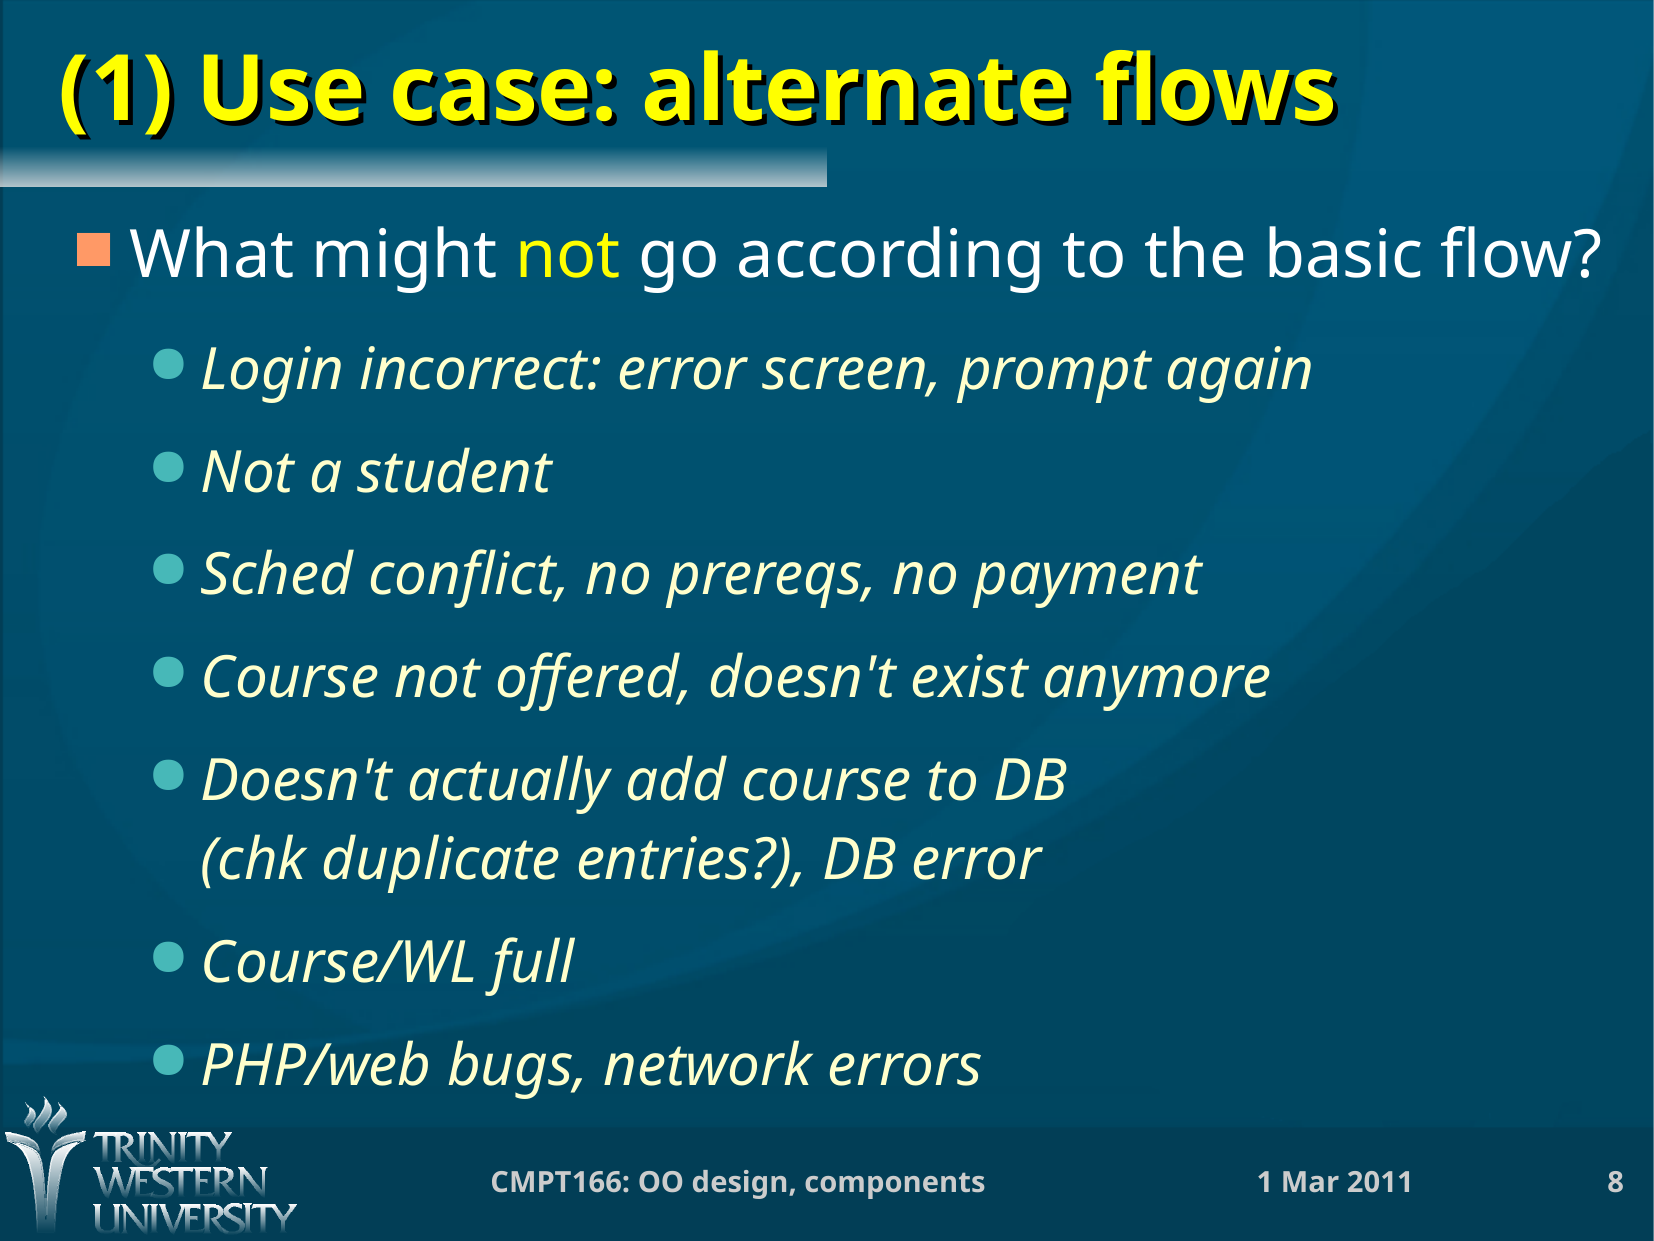

# (1) Use case: alternate flows
What might not go according to the basic flow?
Login incorrect: error screen, prompt again
Not a student
Sched conflict, no prereqs, no payment
Course not offered, doesn't exist anymore
Doesn't actually add course to DB
(chk duplicate entries?), DB error
Course/WL full
PHP/web bugs, network errors
CMPT166: OO design, components
1 Mar 2011
8